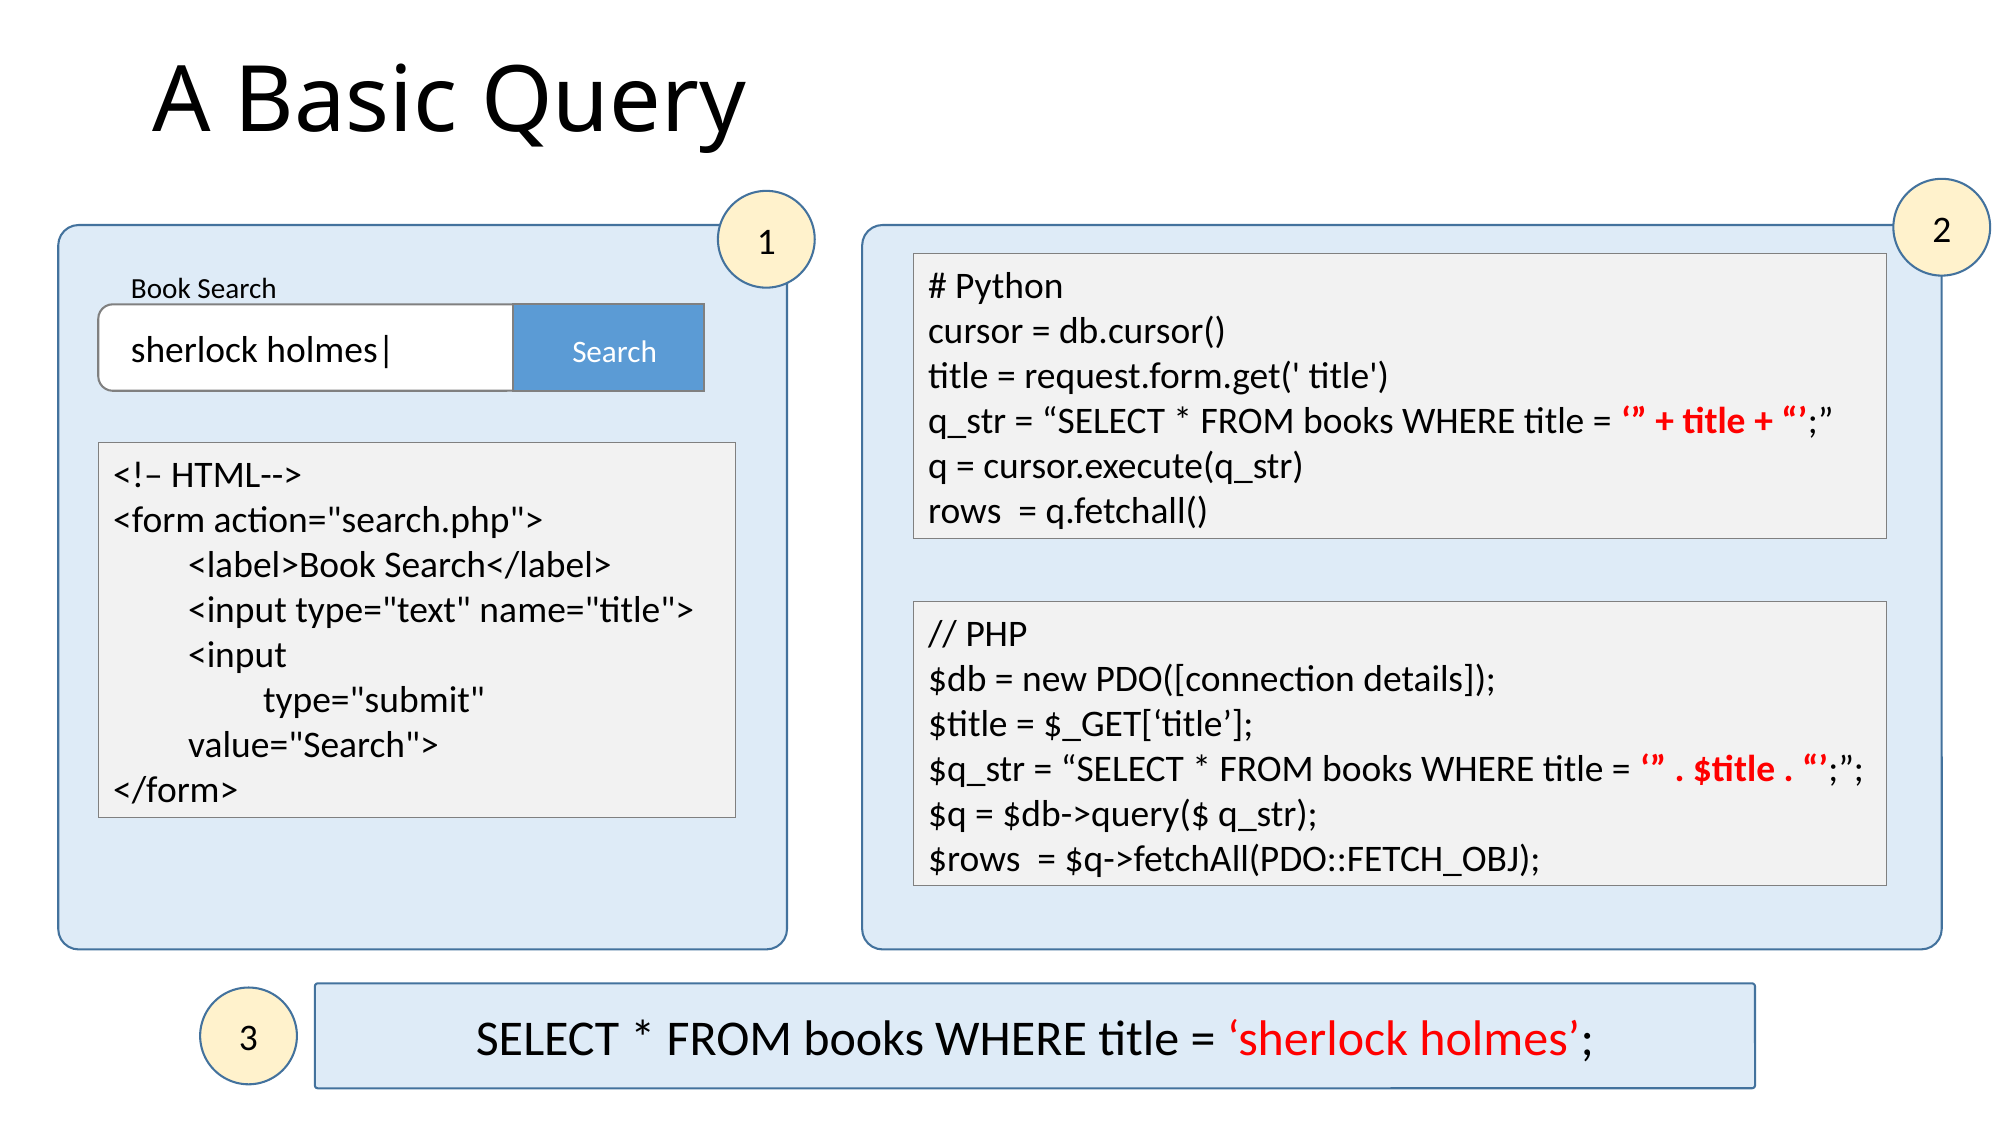

# A Basic Query
2
# Python
cursor = db.cursor()
title = request.form.get(' title')
q_str = “SELECT * FROM books WHERE title = ‘” + title + “’;”
q = cursor.execute(q_str)
rows = q.fetchall()
// PHP
$db = new PDO([connection details]);
$title = $_GET[‘title’];
$q_str = “SELECT * FROM books WHERE title = ‘” . $title . “’;”;
$q = $db->query($ q_str);
$rows = $q->fetchAll(PDO::FETCH_OBJ);
1
Book Search
sherlock holmes|
Search
<!– HTML-->
<form action="search.php">
<label>Book Search</label>
<input type="text" name="title">
<input
	type="submit" 	value="Search">
</form>
SELECT * FROM books WHERE title = ‘sherlock holmes’;
3